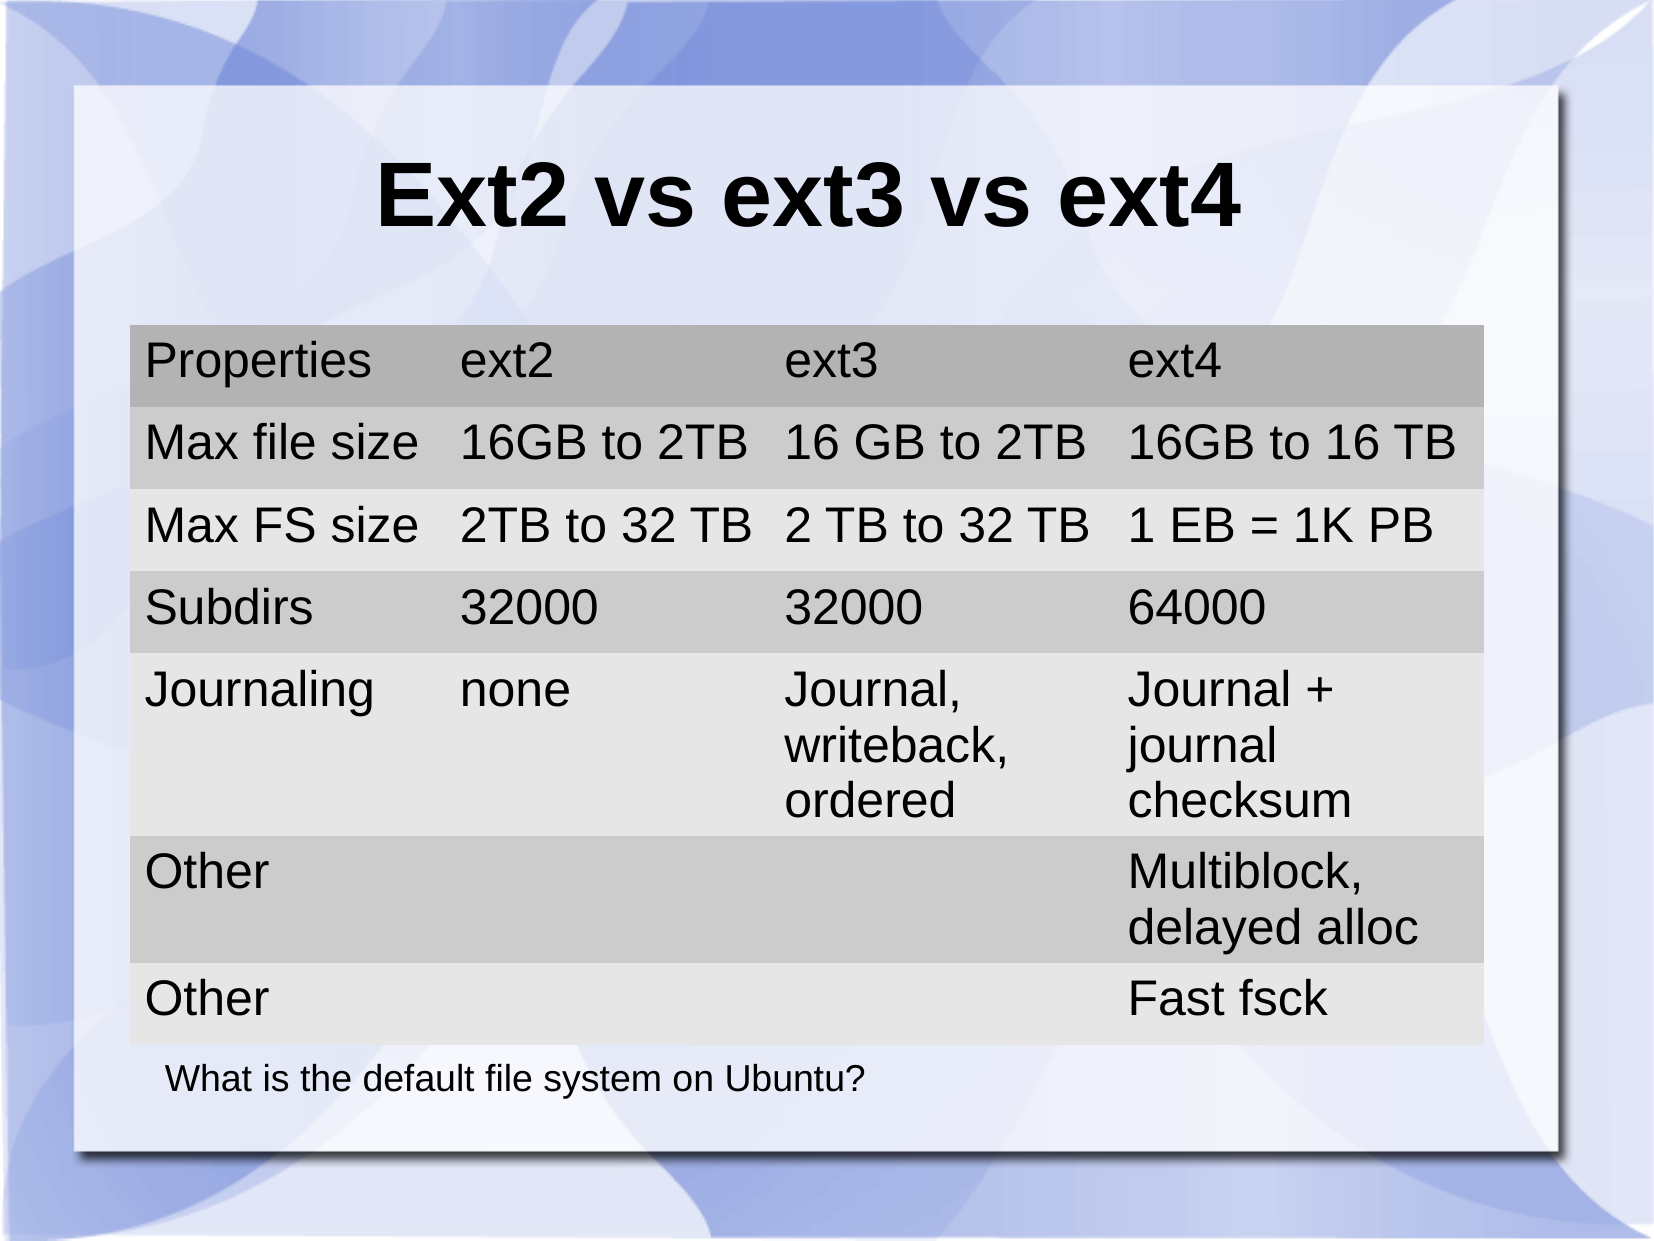

# Ext2 vs ext3 vs ext4
| Properties | ext2 | ext3 | ext4 |
| --- | --- | --- | --- |
| Max file size | 16GB to 2TB | 16 GB to 2TB | 16GB to 16 TB |
| Max FS size | 2TB to 32 TB | 2 TB to 32 TB | 1 EB = 1K PB |
| Subdirs | 32000 | 32000 | 64000 |
| Journaling | none | Journal, writeback, ordered | Journal + journal checksum |
| Other | | | Multiblock, delayed alloc |
| Other | | | Fast fsck |
What is the default file system on Ubuntu?